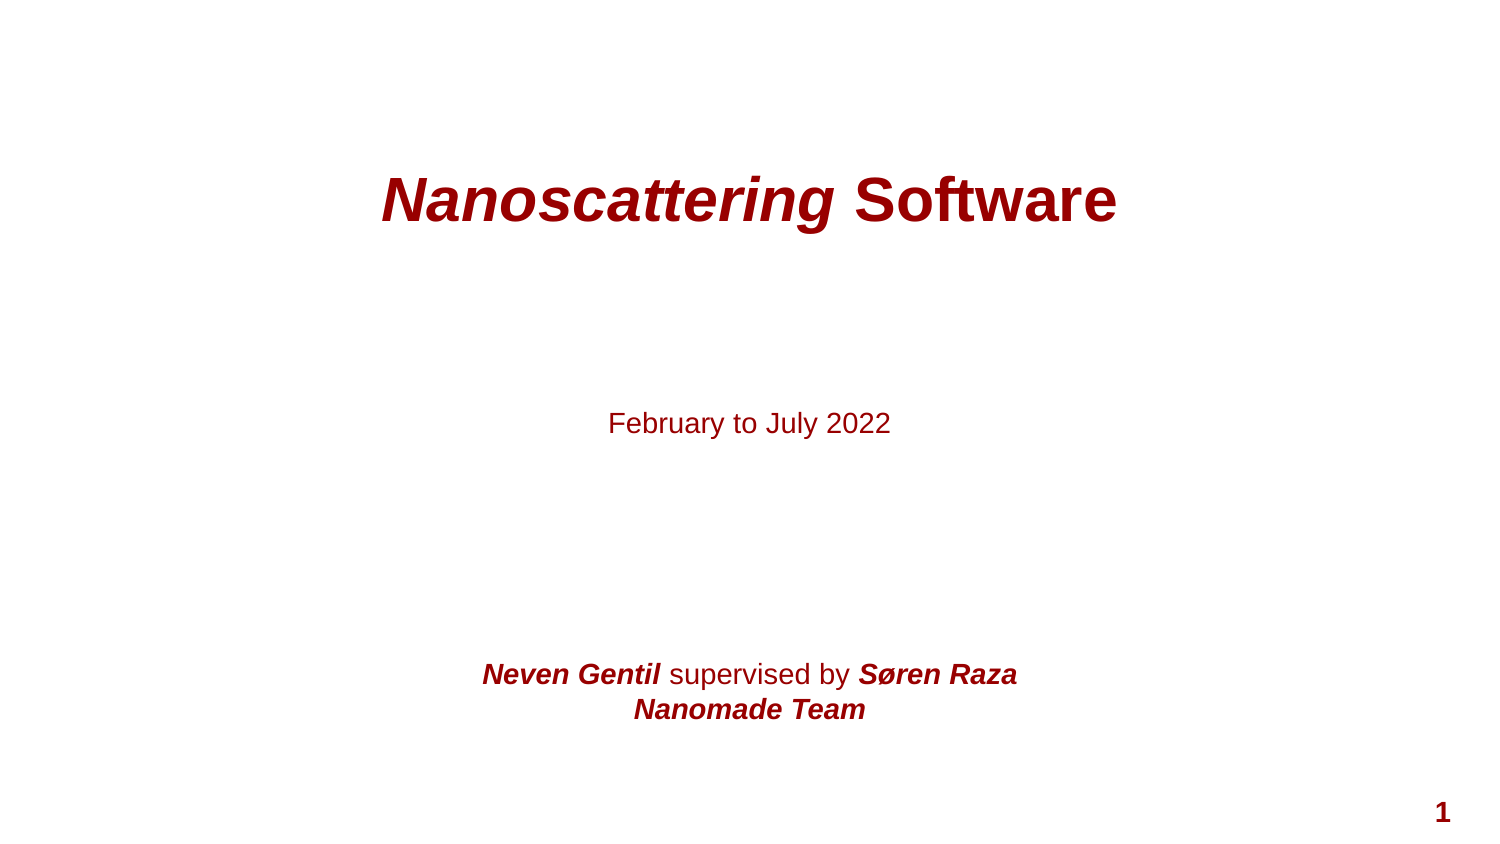

Nanoscattering Software
February to July 2022
Neven Gentil supervised by Søren Raza
Nanomade Team
1